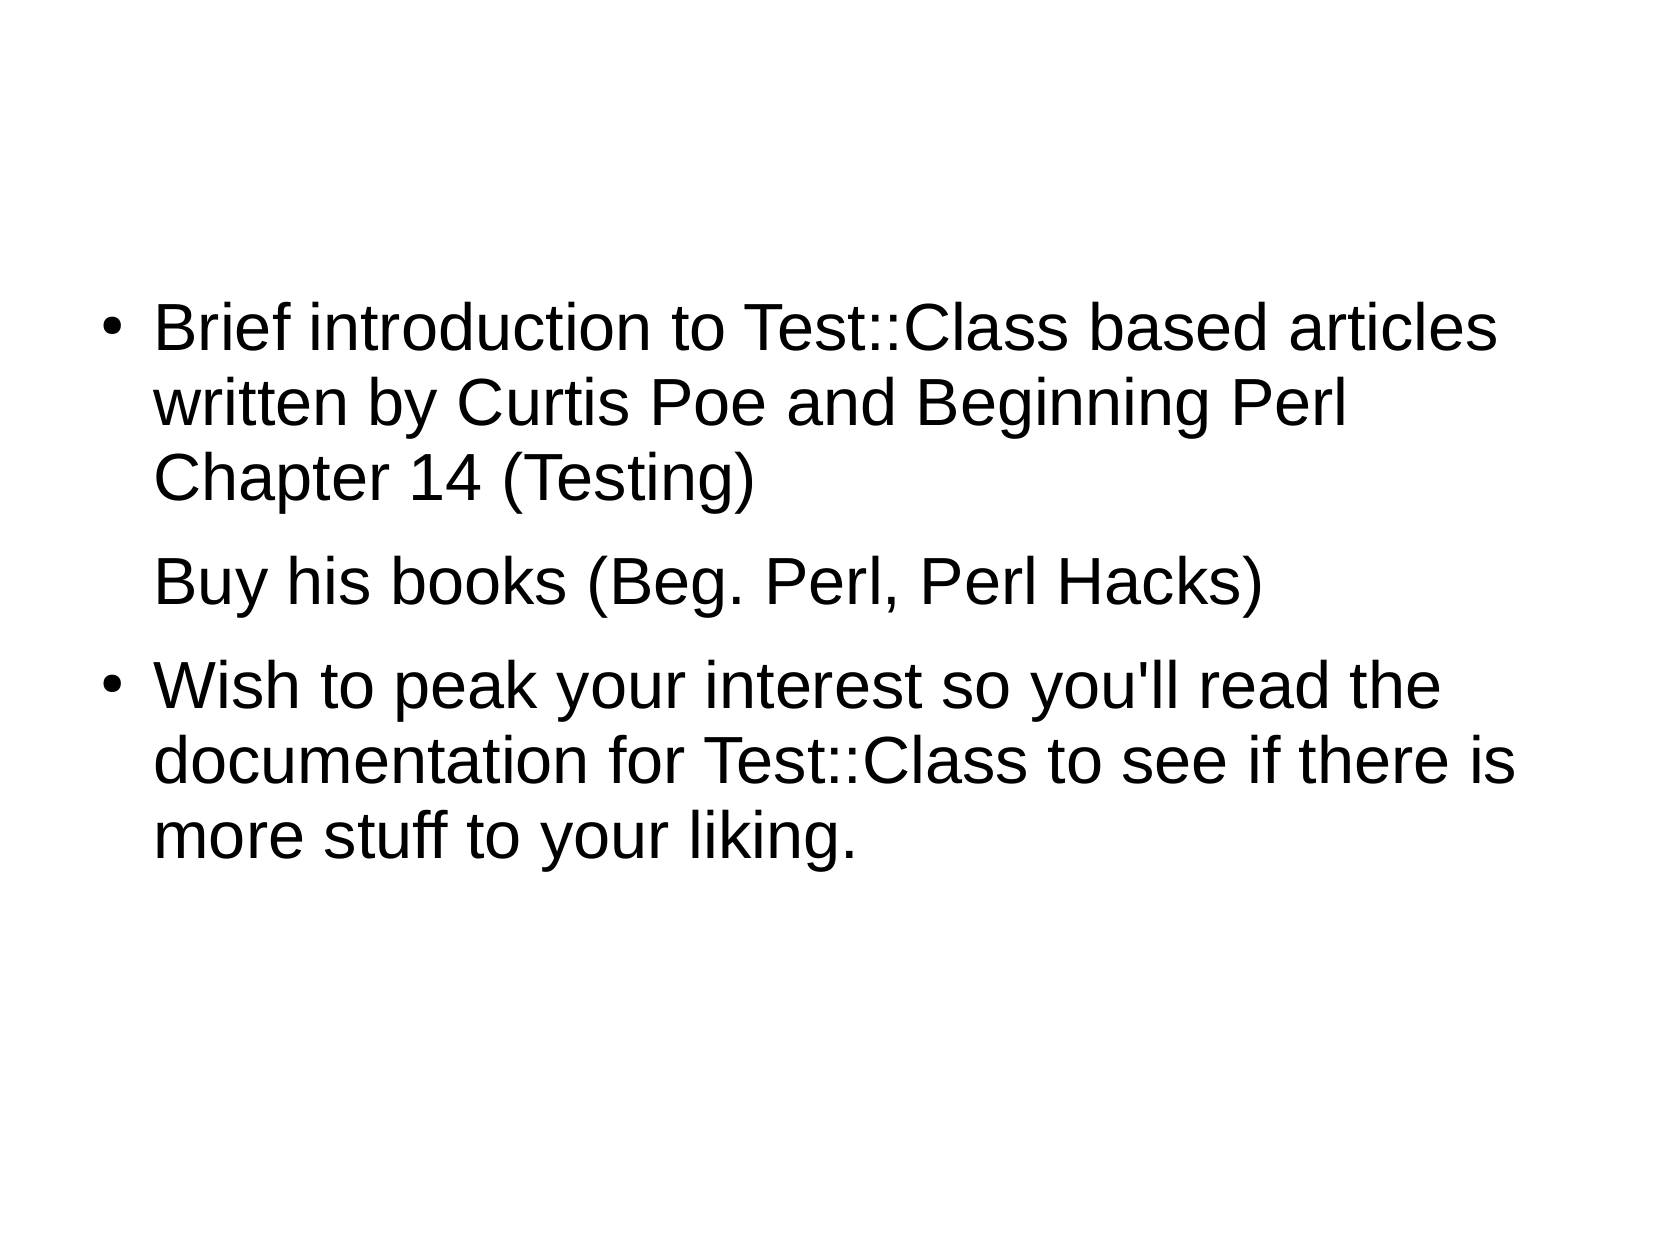

#
Brief introduction to Test::Class based articles written by Curtis Poe and Beginning Perl Chapter 14 (Testing)
Buy his books (Beg. Perl, Perl Hacks)
Wish to peak your interest so you'll read the documentation for Test::Class to see if there is more stuff to your liking.